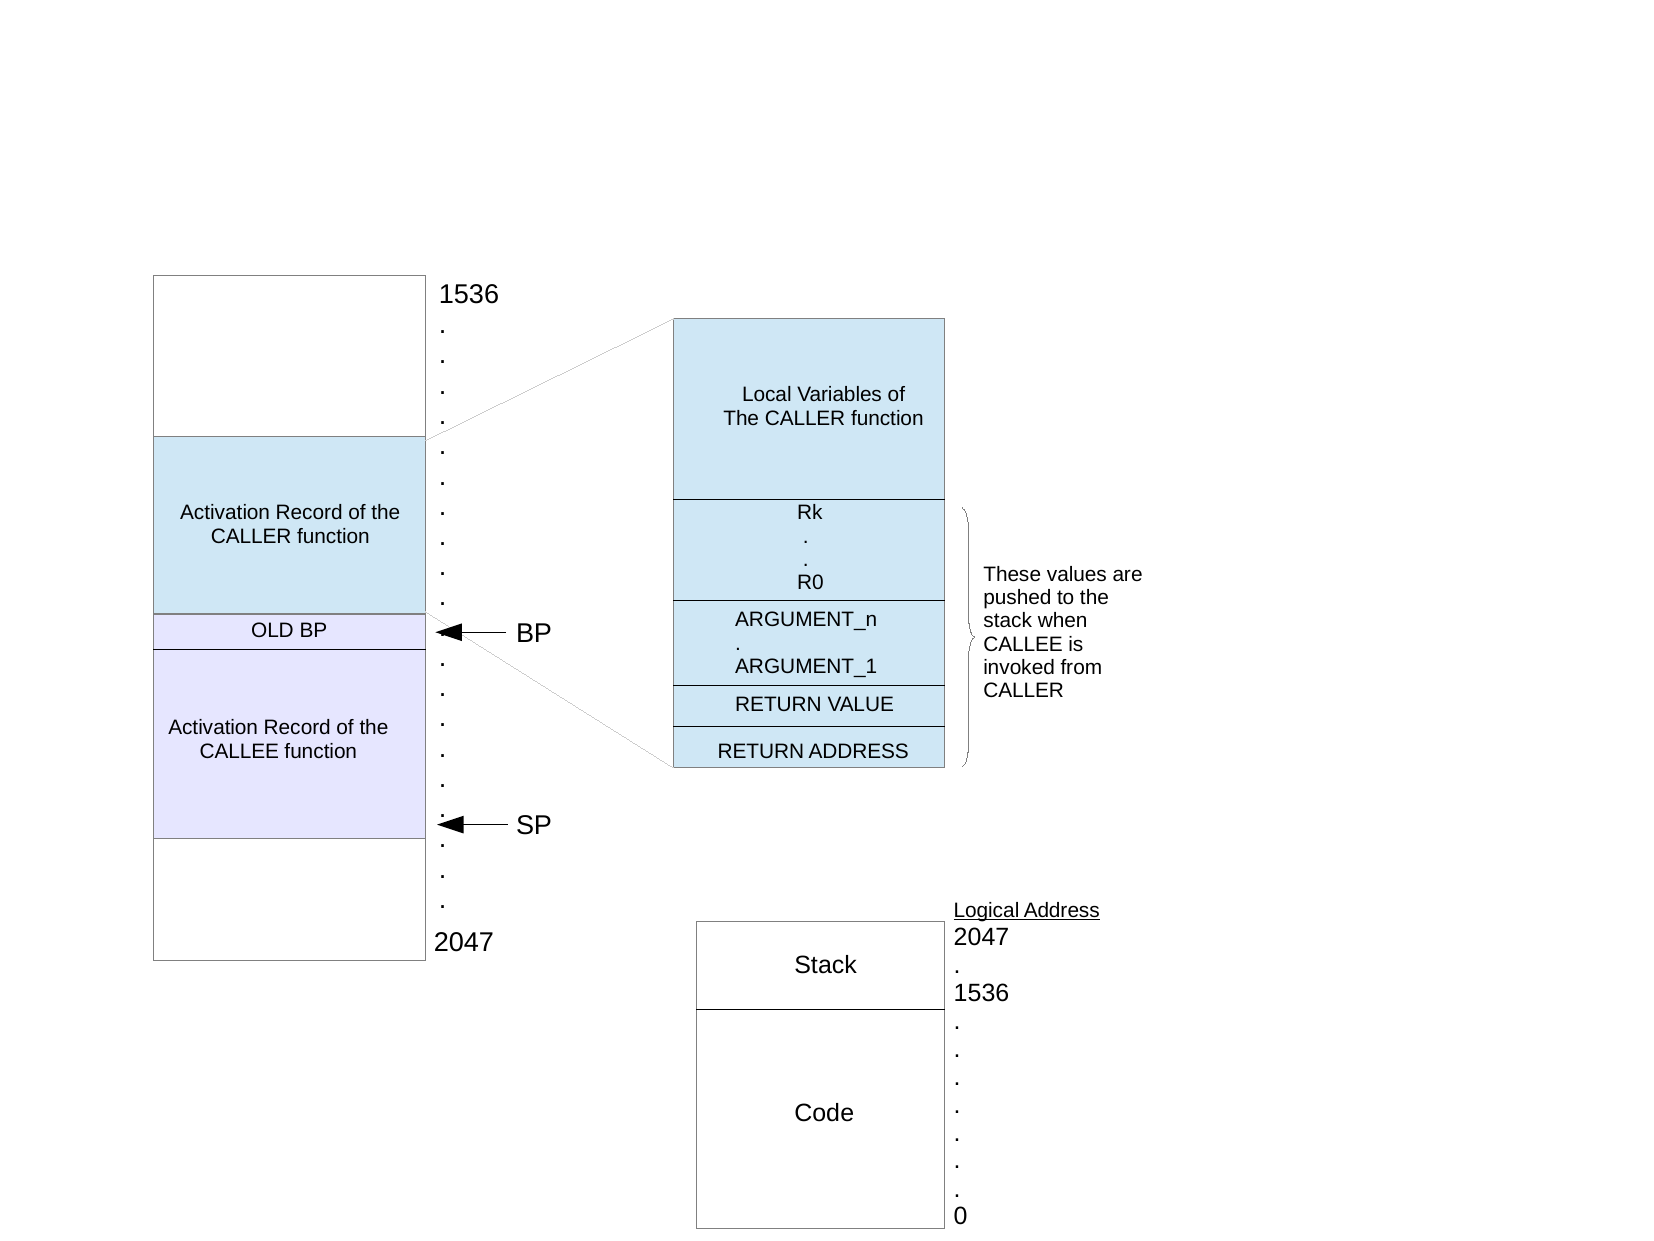

1536
.
.
.
.
.
.
.
.
.
.
.
.
.
.
.
.
.
.
.
.
Local Variables of
The CALLER function
Rk
 .
 .
R0
Activation Record of the CALLER function
These values are pushed to the stack when CALLEE is invoked from CALLER
ARGUMENT_n
.
ARGUMENT_1
BP
OLD BP
RETURN VALUE
Activation Record of the CALLEE function
RETURN ADDRESS
SP
Logical Address
2047
.
1536
.
.
.
.
.
.
.
0
2047
Stack
Code